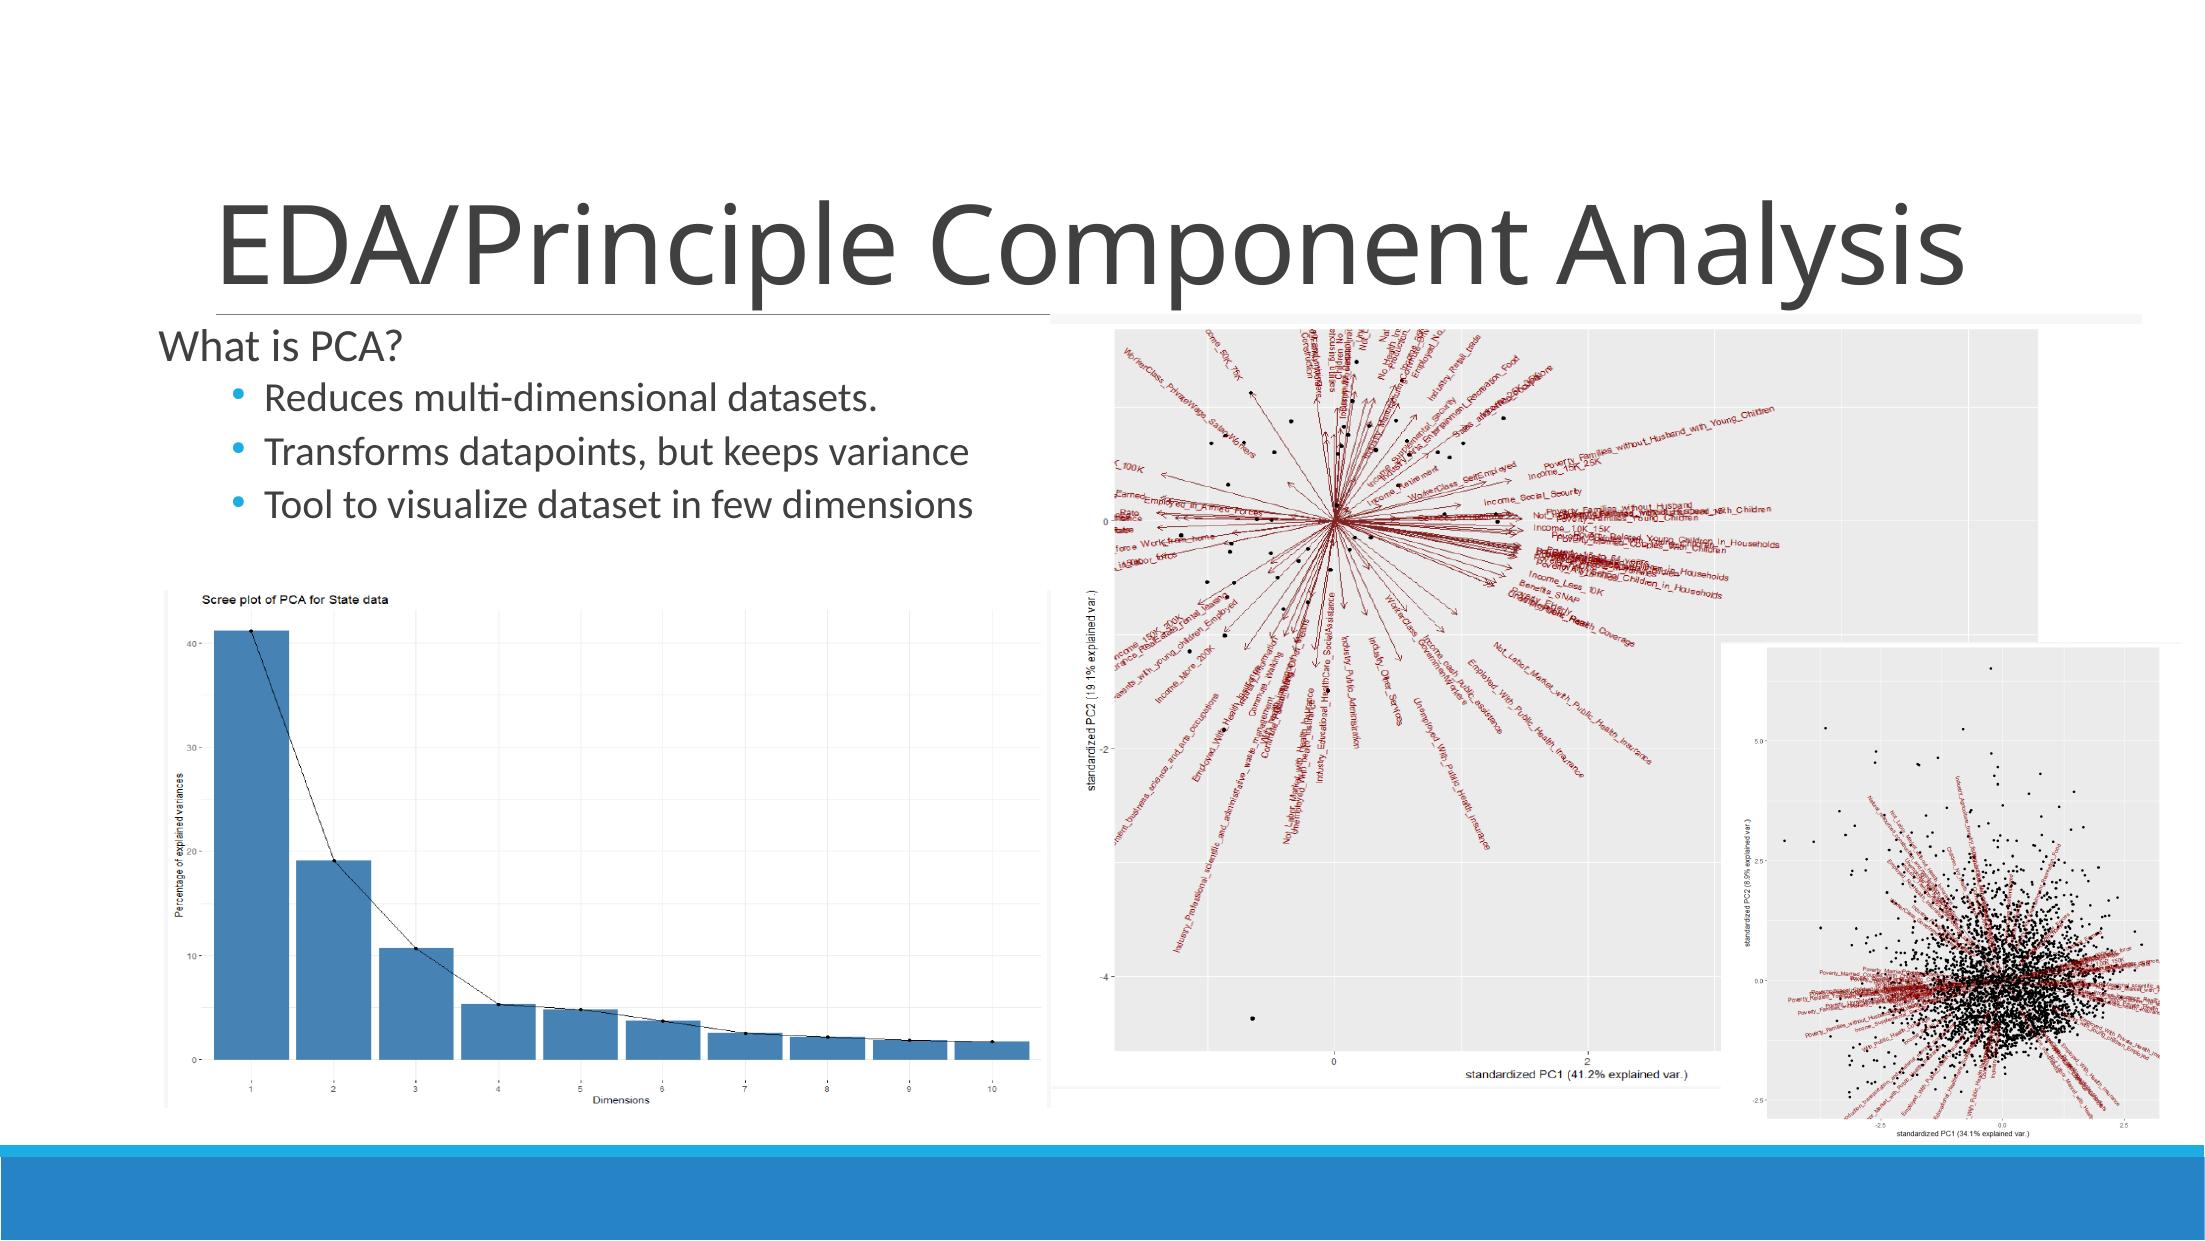

# EDA/Principle Component Analysis
What is PCA?
Reduces multi-dimensional datasets.
Transforms datapoints, but keeps variance
Tool to visualize dataset in few dimensions